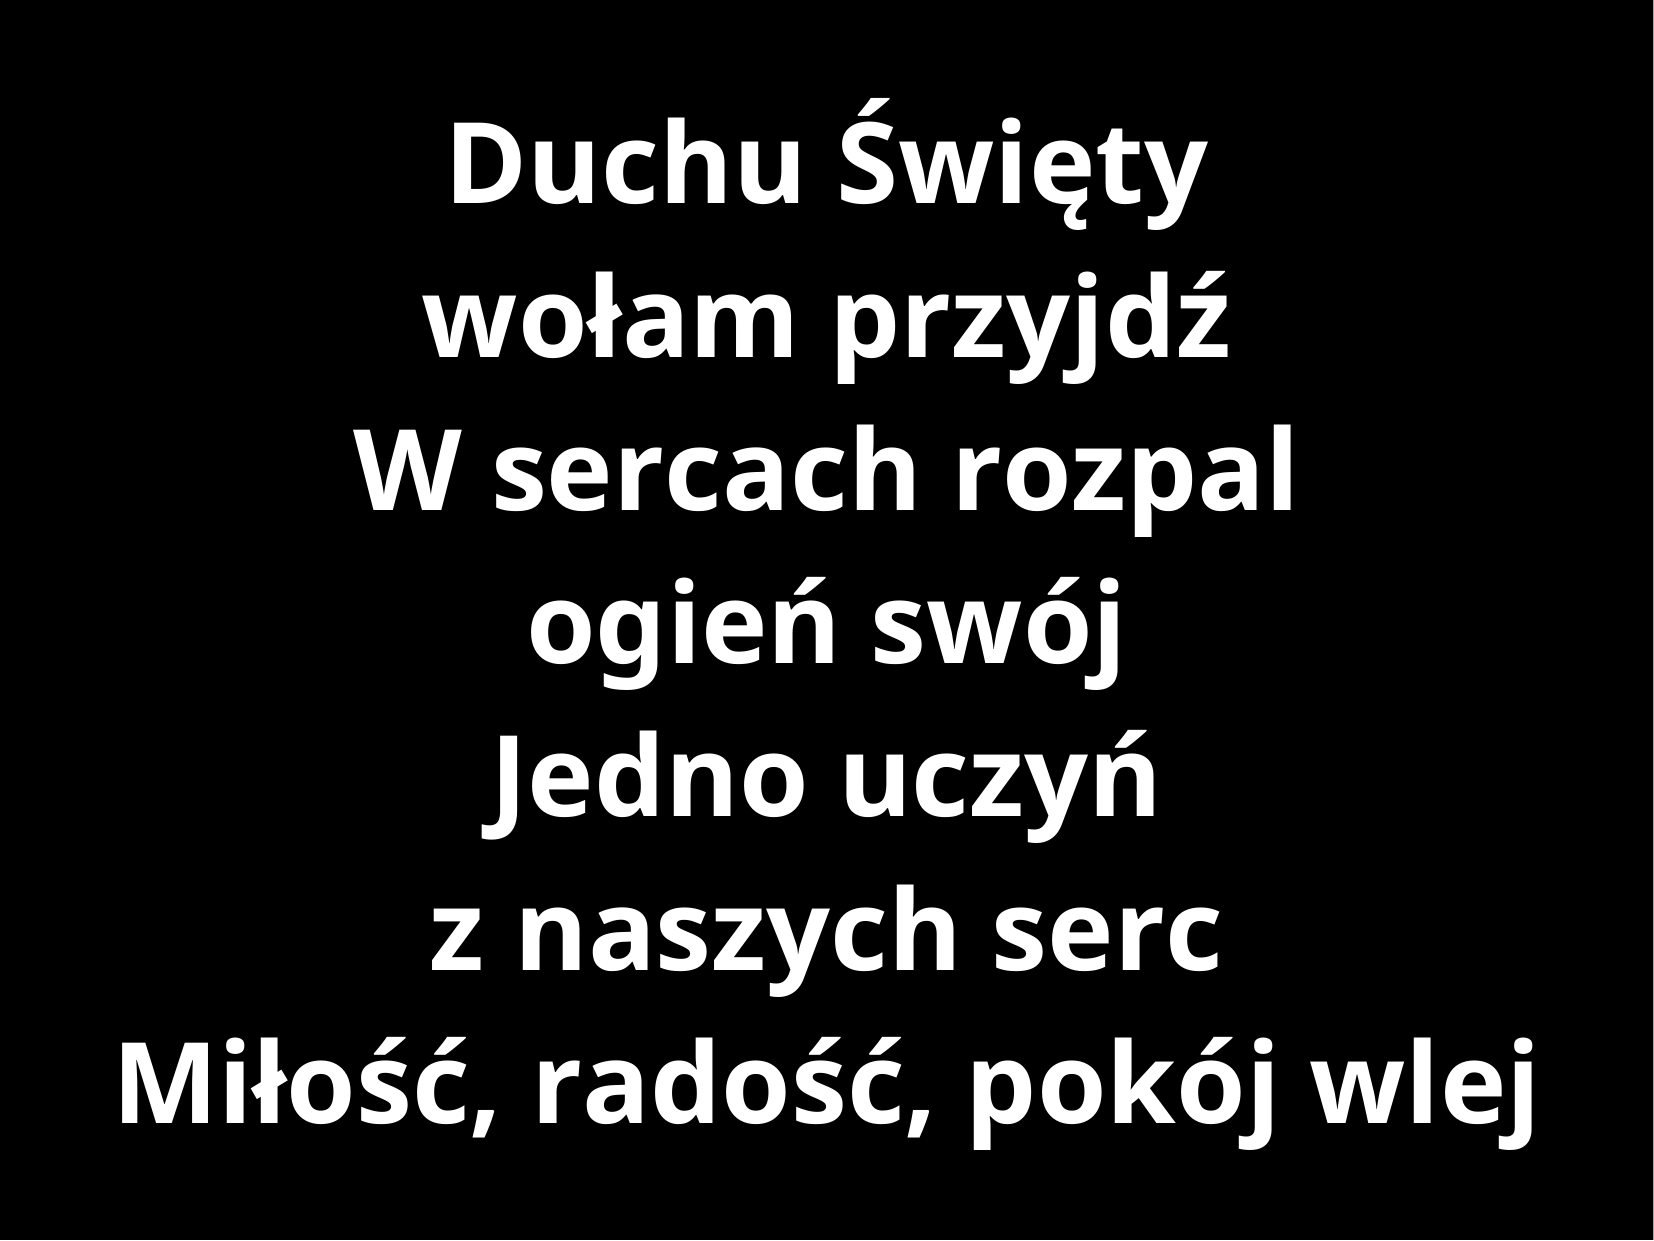

# Duchu Święty wołam przyjdź W sercach rozpal ogień swój Jedno uczyń z naszych serc Miłość, radość, pokój wlej